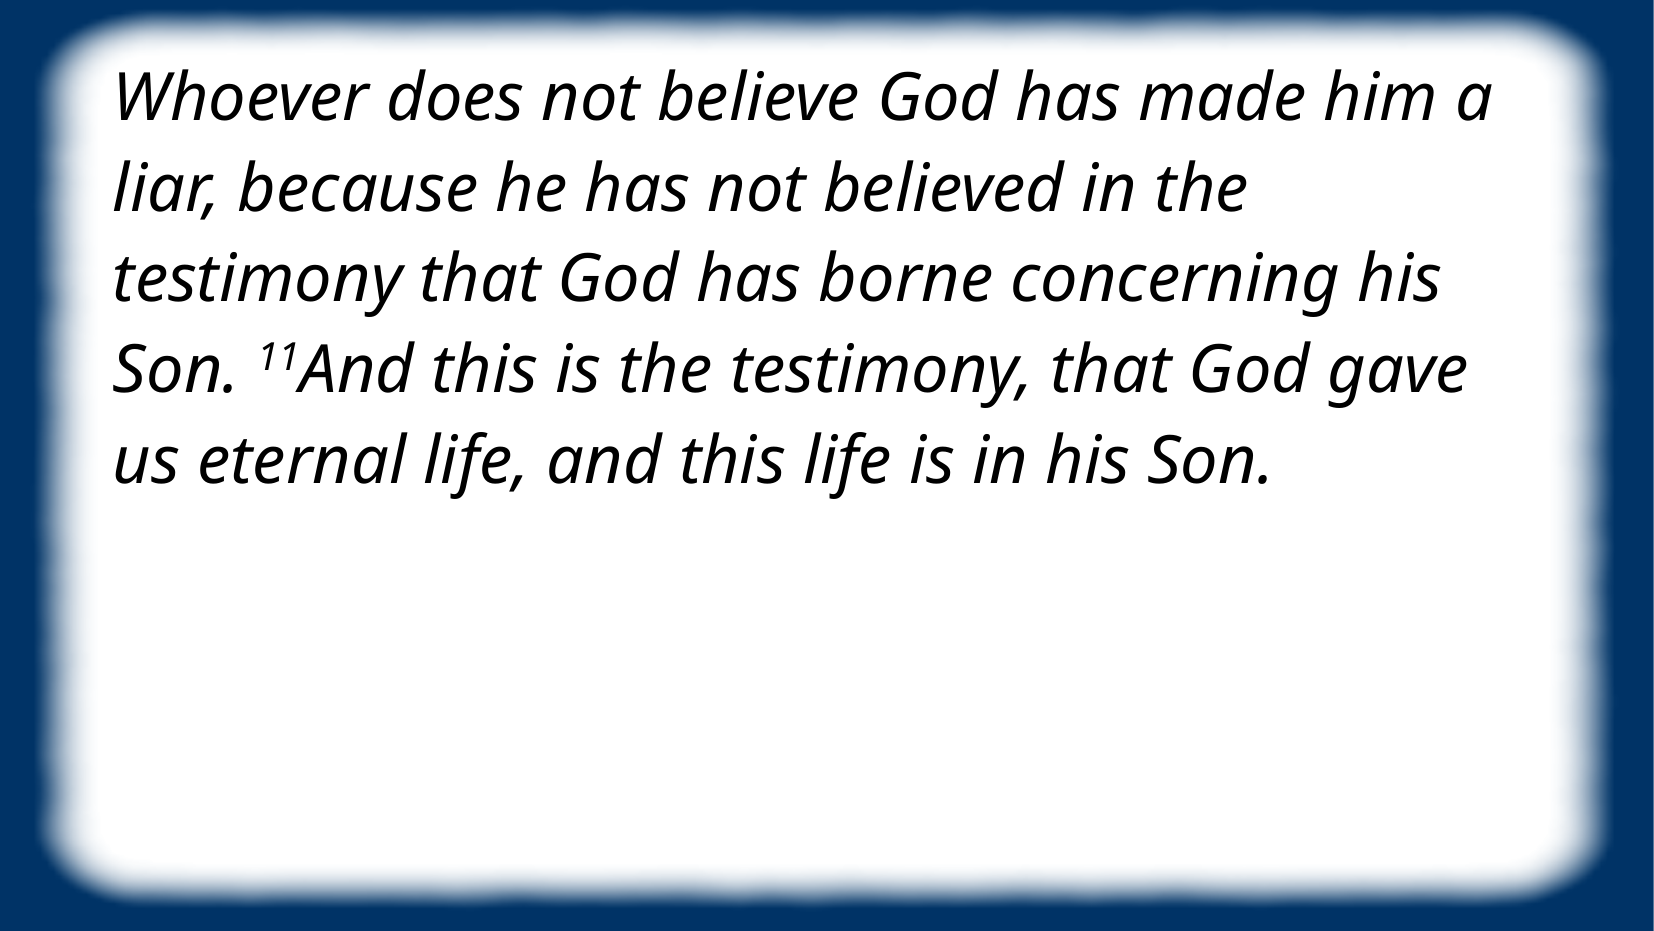

Whoever does not believe God has made him a liar, because he has not believed in the testimony that God has borne concerning his Son. 11And this is the testimony, that God gave us eternal life, and this life is in his Son.